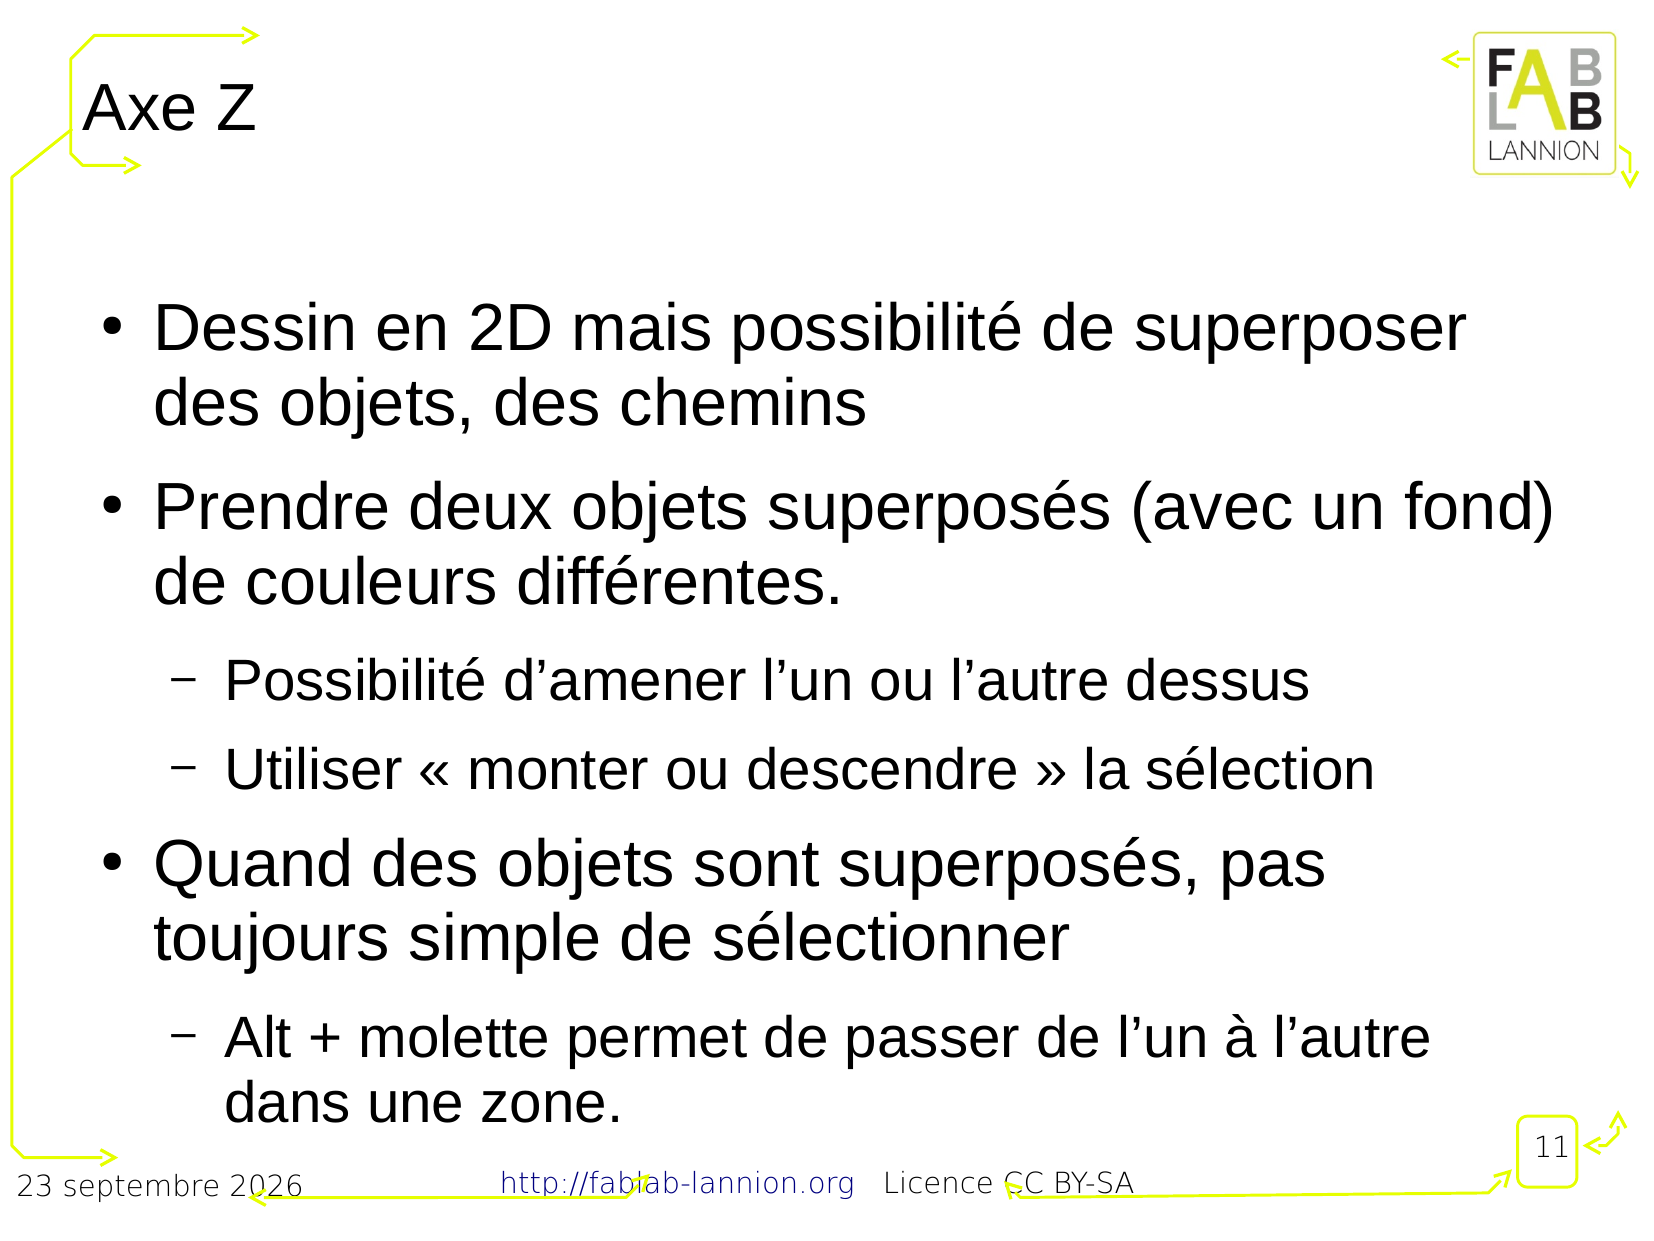

# Axe Z
Dessin en 2D mais possibilité de superposer des objets, des chemins
Prendre deux objets superposés (avec un fond) de couleurs différentes.
Possibilité d’amener l’un ou l’autre dessus
Utiliser « monter ou descendre » la sélection
Quand des objets sont superposés, pas toujours simple de sélectionner
Alt + molette permet de passer de l’un à l’autre dans une zone.
11